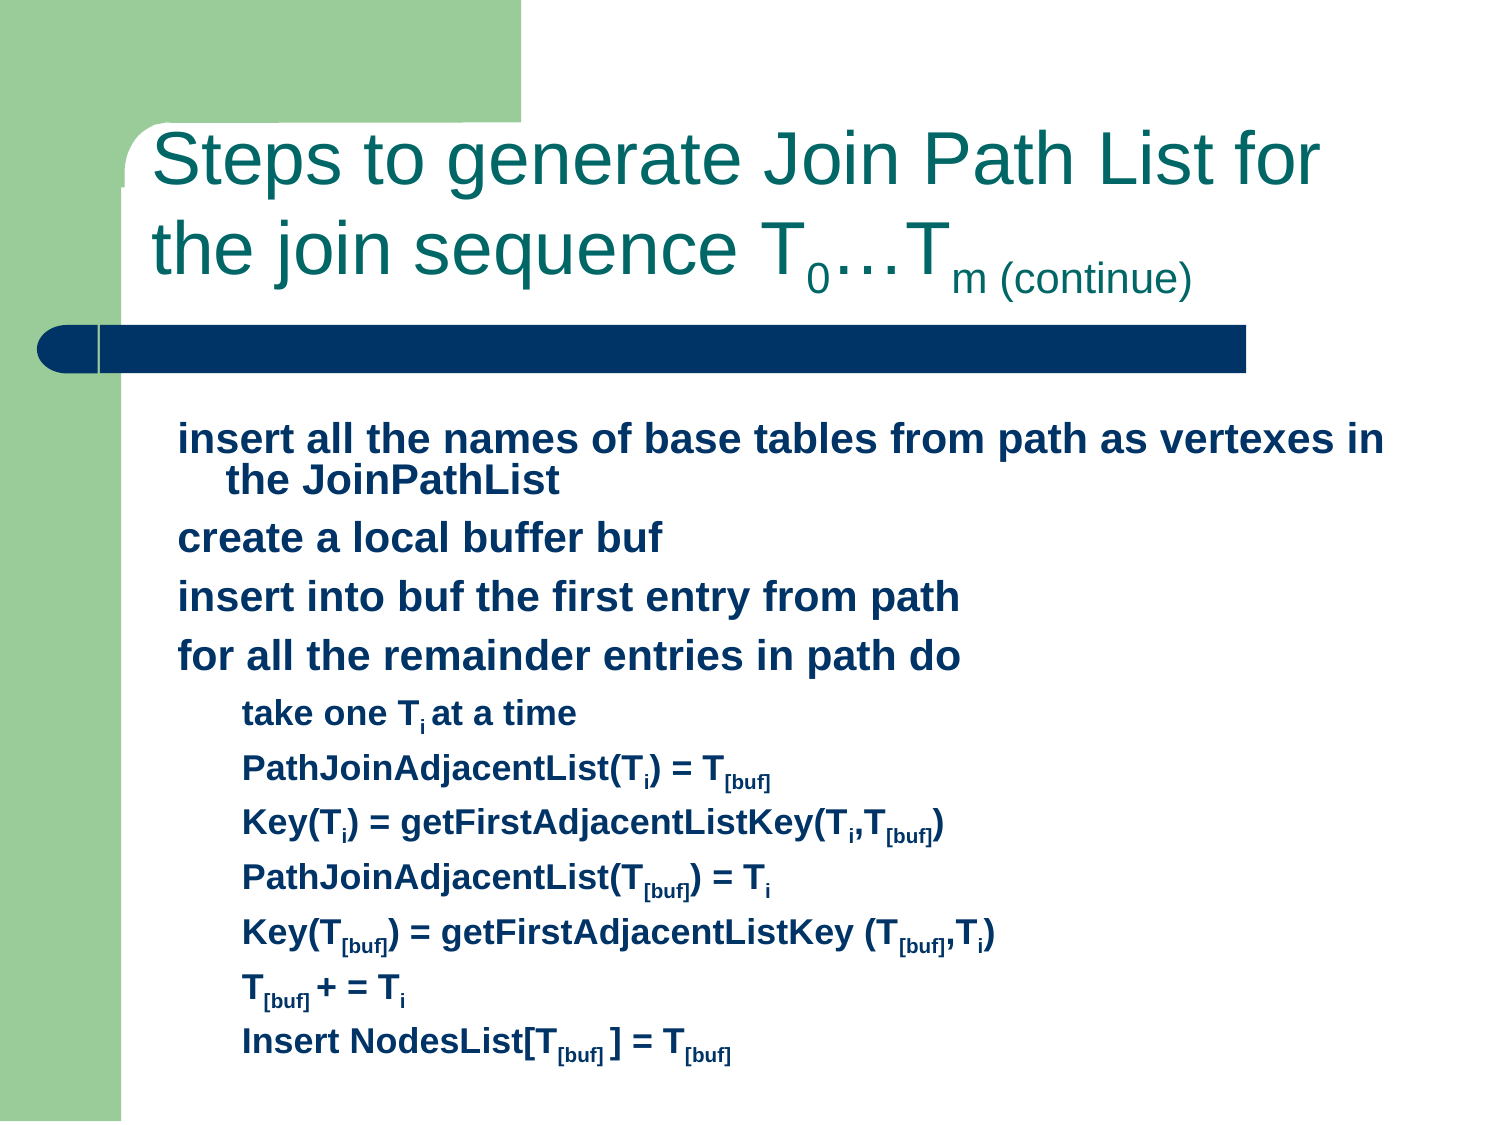

Steps to generate Join Path List for the join sequence T0…Tm (continue)
# insert all the names of base tables from path as vertexes in the JoinPathList
create a local buffer buf
insert into buf the first entry from path
for all the remainder entries in path do
take one Ti at a time
PathJoinAdjacentList(Ti) = T[buf]
Key(Ti) = getFirstAdjacentListKey(Ti,T[buf])
PathJoinAdjacentList(T[buf]) = Ti
Key(T[buf]) = getFirstAdjacentListKey (T[buf],Ti)
T[buf] + = Ti
Insert NodesList[T[buf] ] = T[buf]